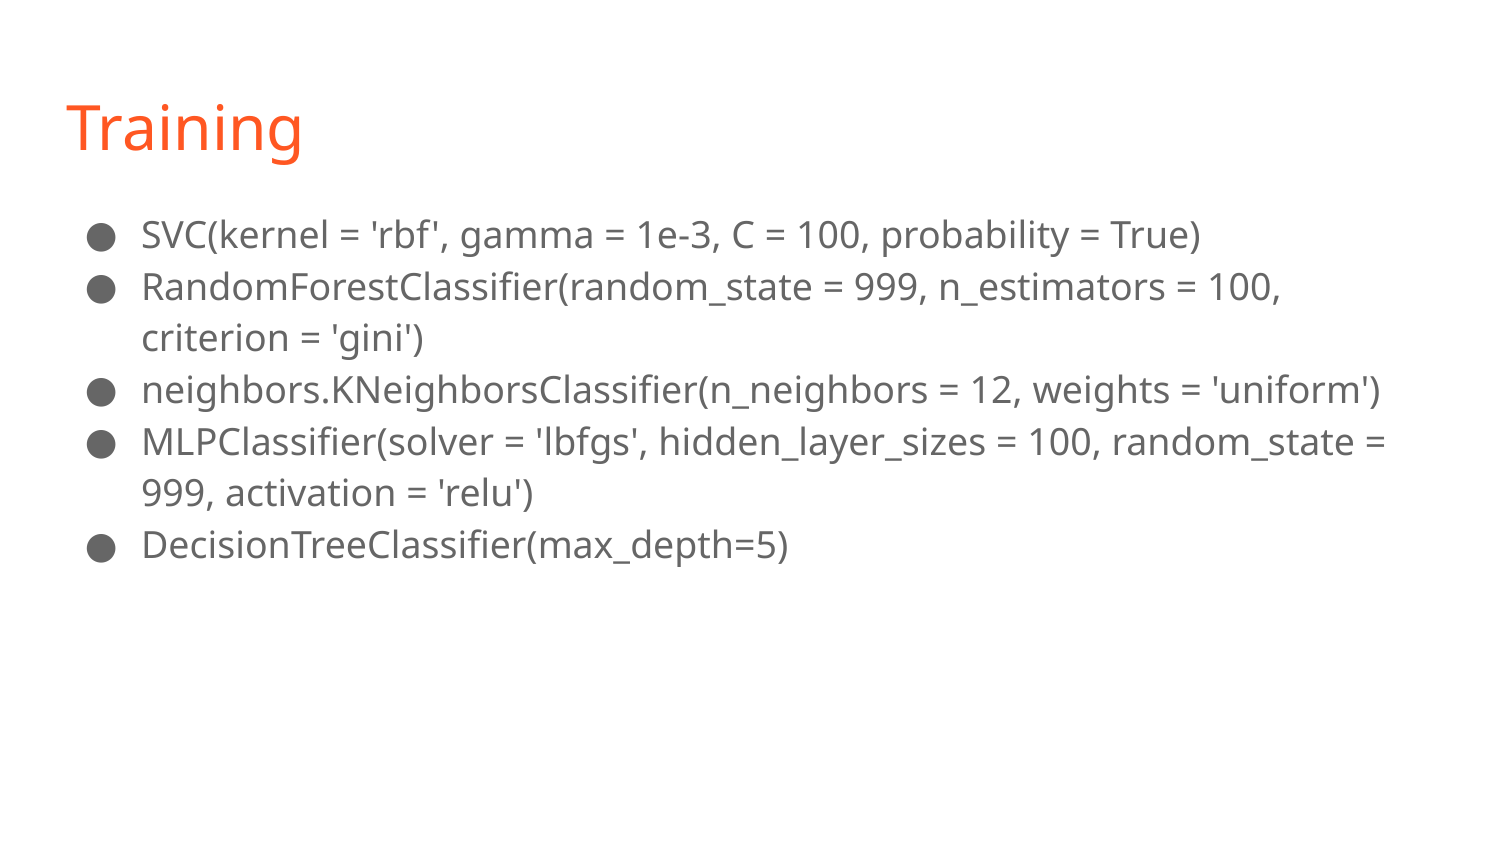

# Training
SVC(kernel = 'rbf', gamma = 1e-3, C = 100, probability = True)
RandomForestClassifier(random_state = 999, n_estimators = 100, criterion = 'gini')
neighbors.KNeighborsClassifier(n_neighbors = 12, weights = 'uniform')
MLPClassifier(solver = 'lbfgs', hidden_layer_sizes = 100, random_state = 999, activation = 'relu')
DecisionTreeClassifier(max_depth=5)